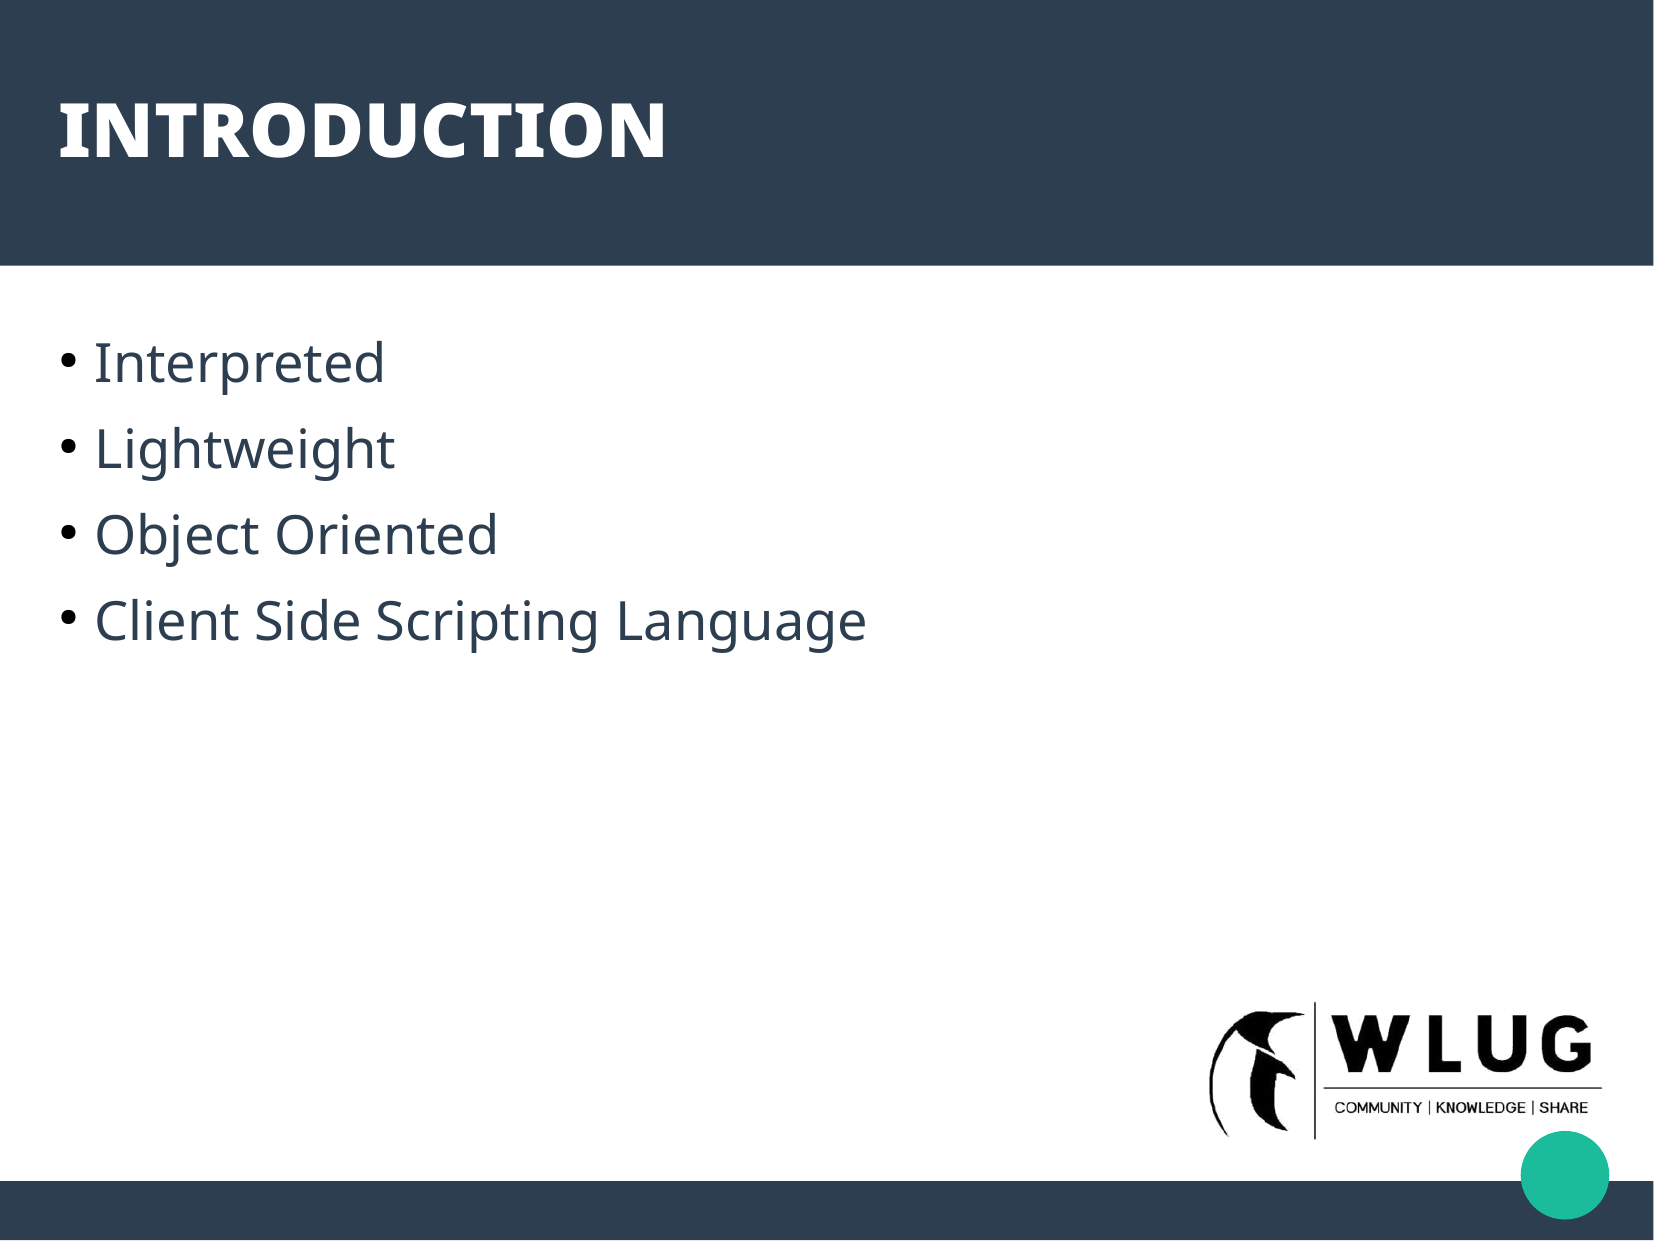

# INTRODUCTION
Interpreted
Lightweight
Object Oriented
Client Side Scripting Language